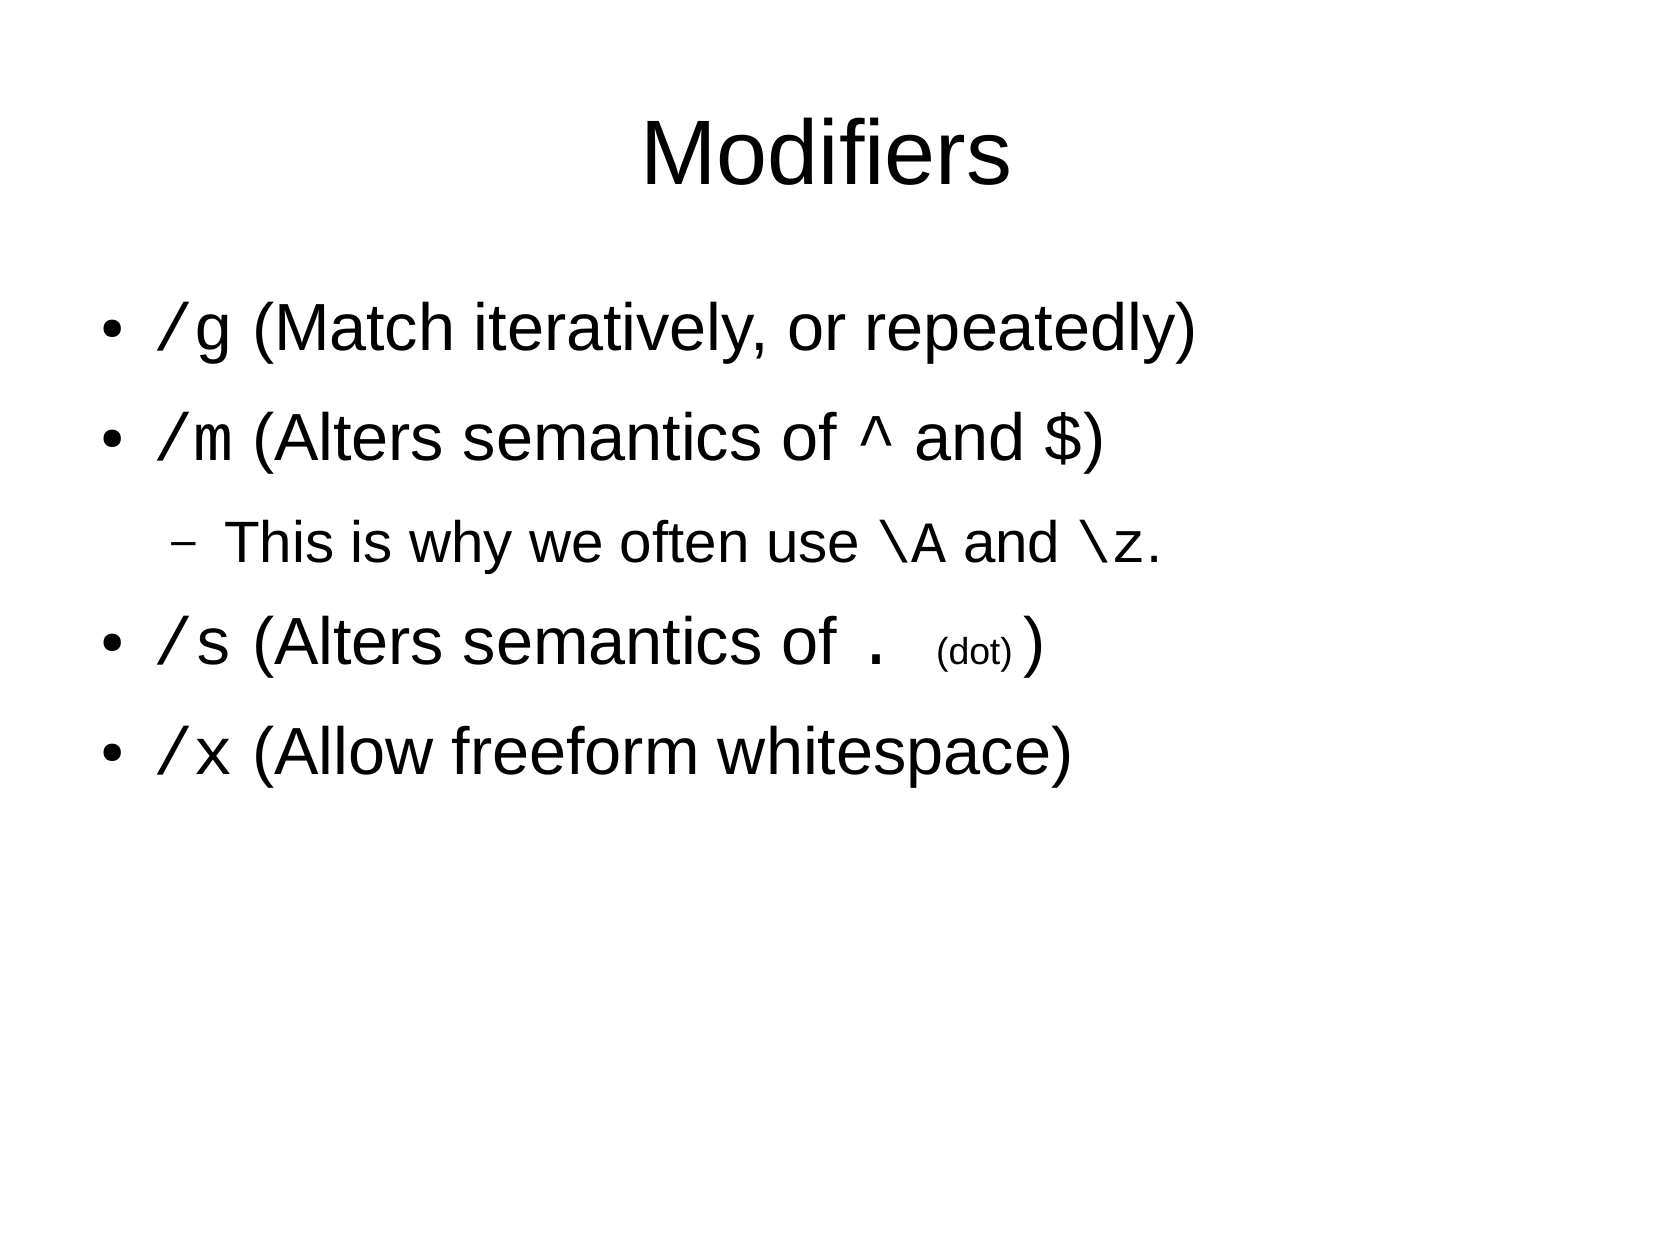

# Modifiers
/g (Match iteratively, or repeatedly)
/m (Alters semantics of ^ and $)
This is why we often use \A and \z.
/s (Alters semantics of . (dot) )
/x (Allow freeform whitespace)